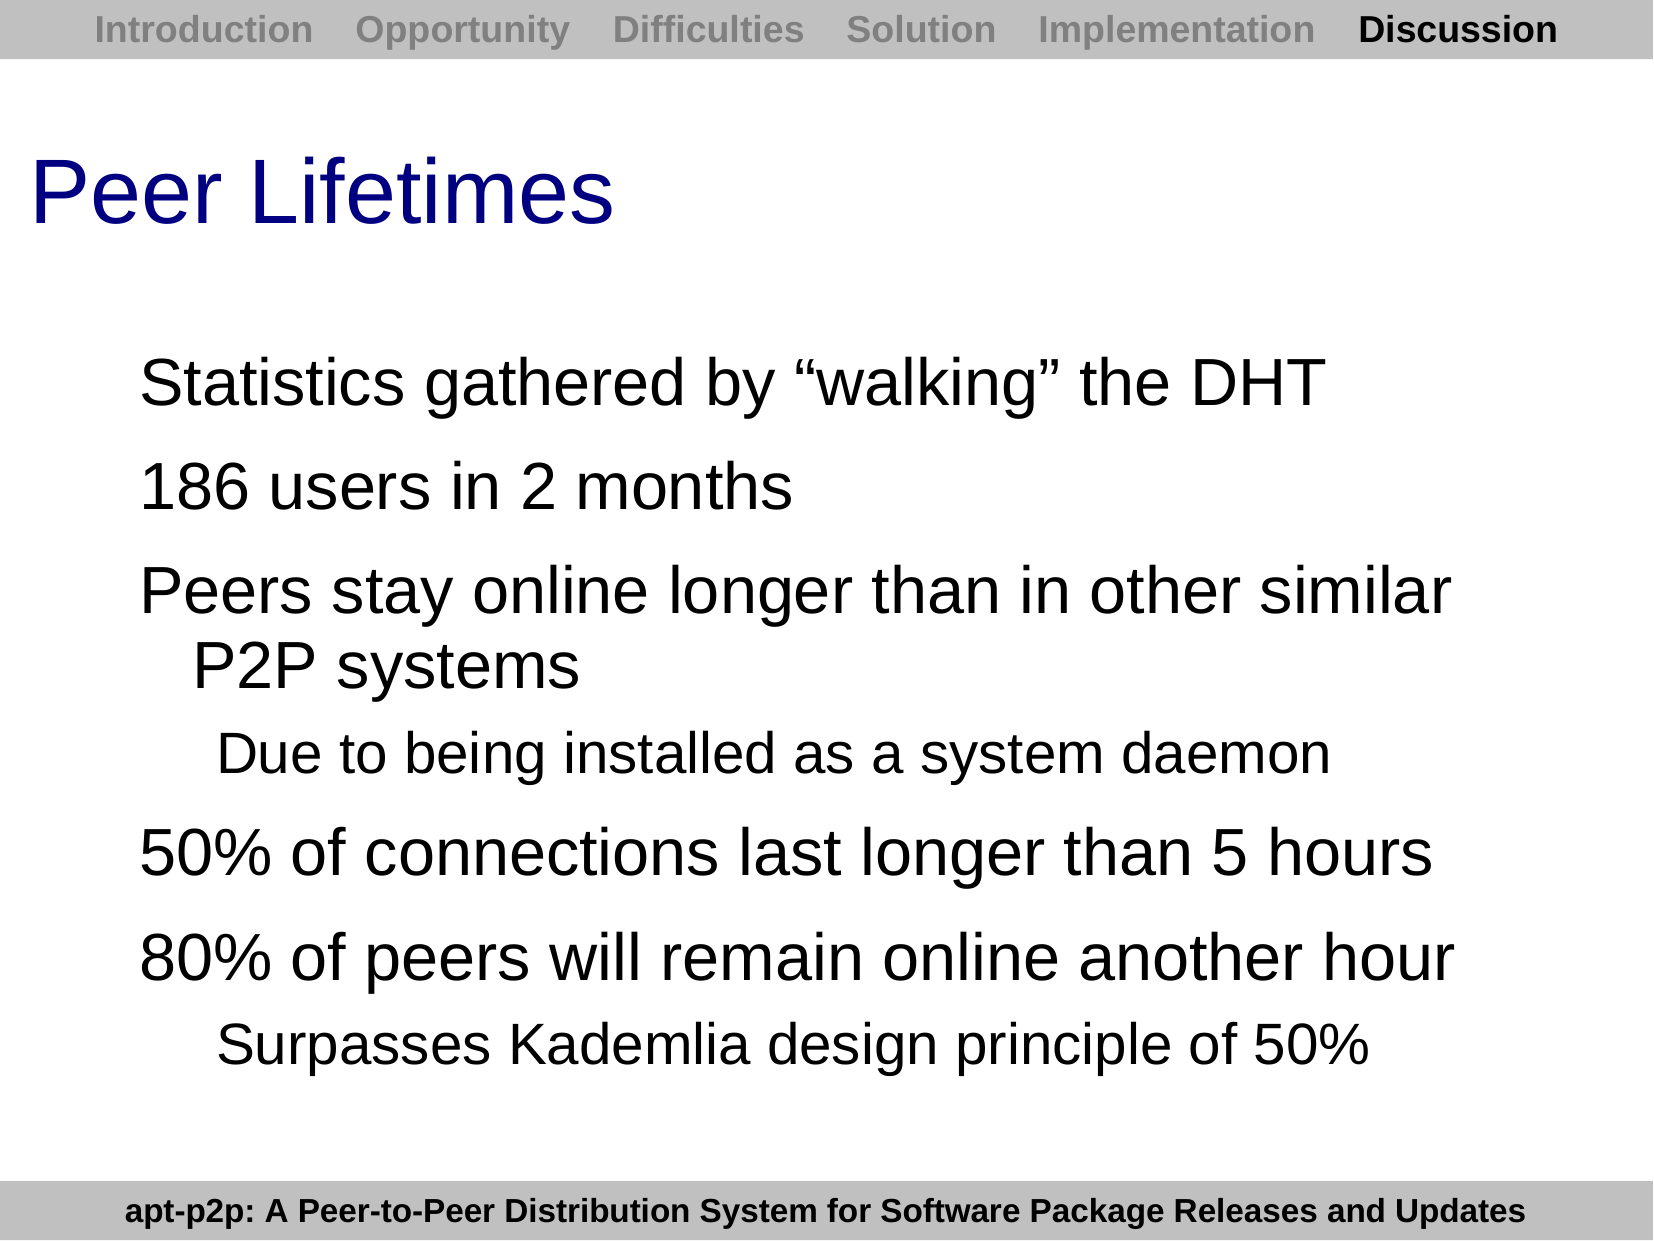

# Peer Lifetimes
Statistics gathered by “walking” the DHT
186 users in 2 months
Peers stay online longer than in other similar P2P systems
Due to being installed as a system daemon
50% of connections last longer than 5 hours
80% of peers will remain online another hour
Surpasses Kademlia design principle of 50%